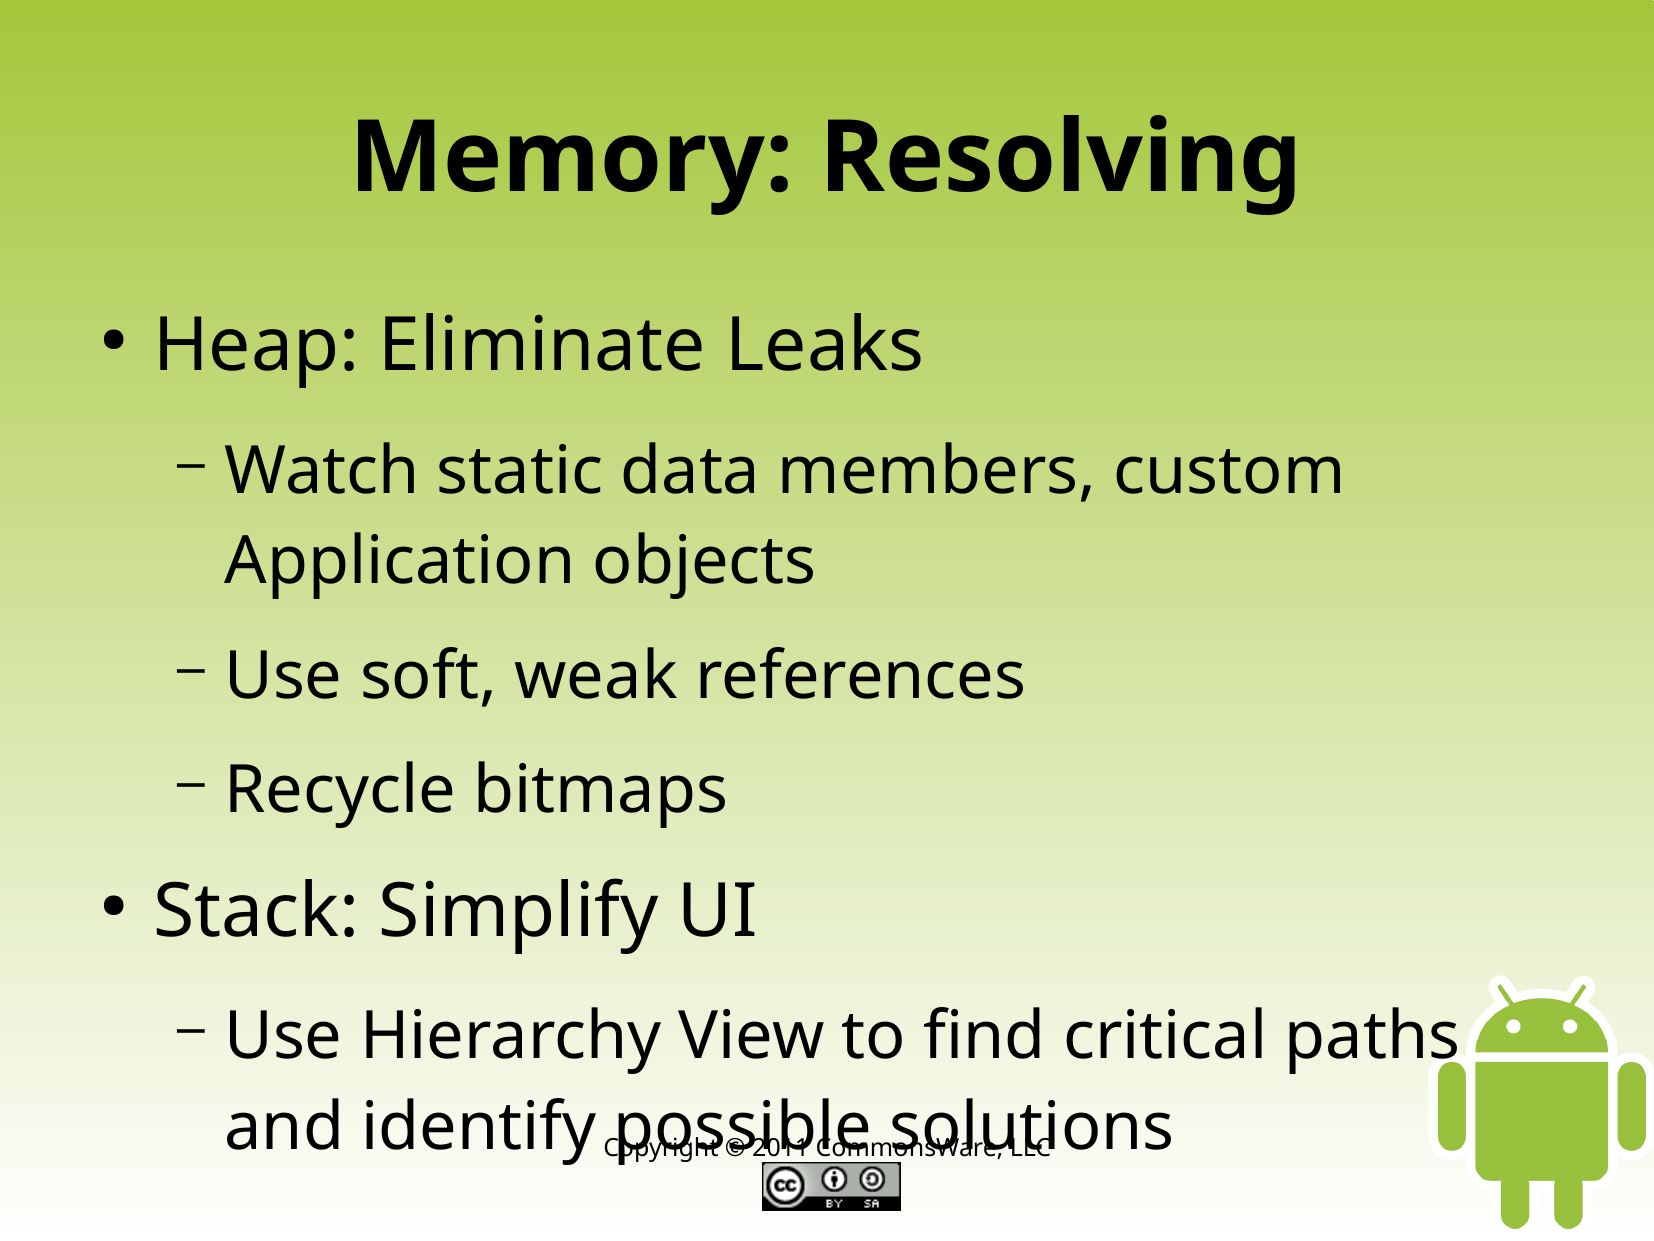

# Memory: Resolving
Heap: Eliminate Leaks
Watch static data members, custom Application objects
Use soft, weak references
Recycle bitmaps
Stack: Simplify UI
Use Hierarchy View to find critical paths and identify possible solutions